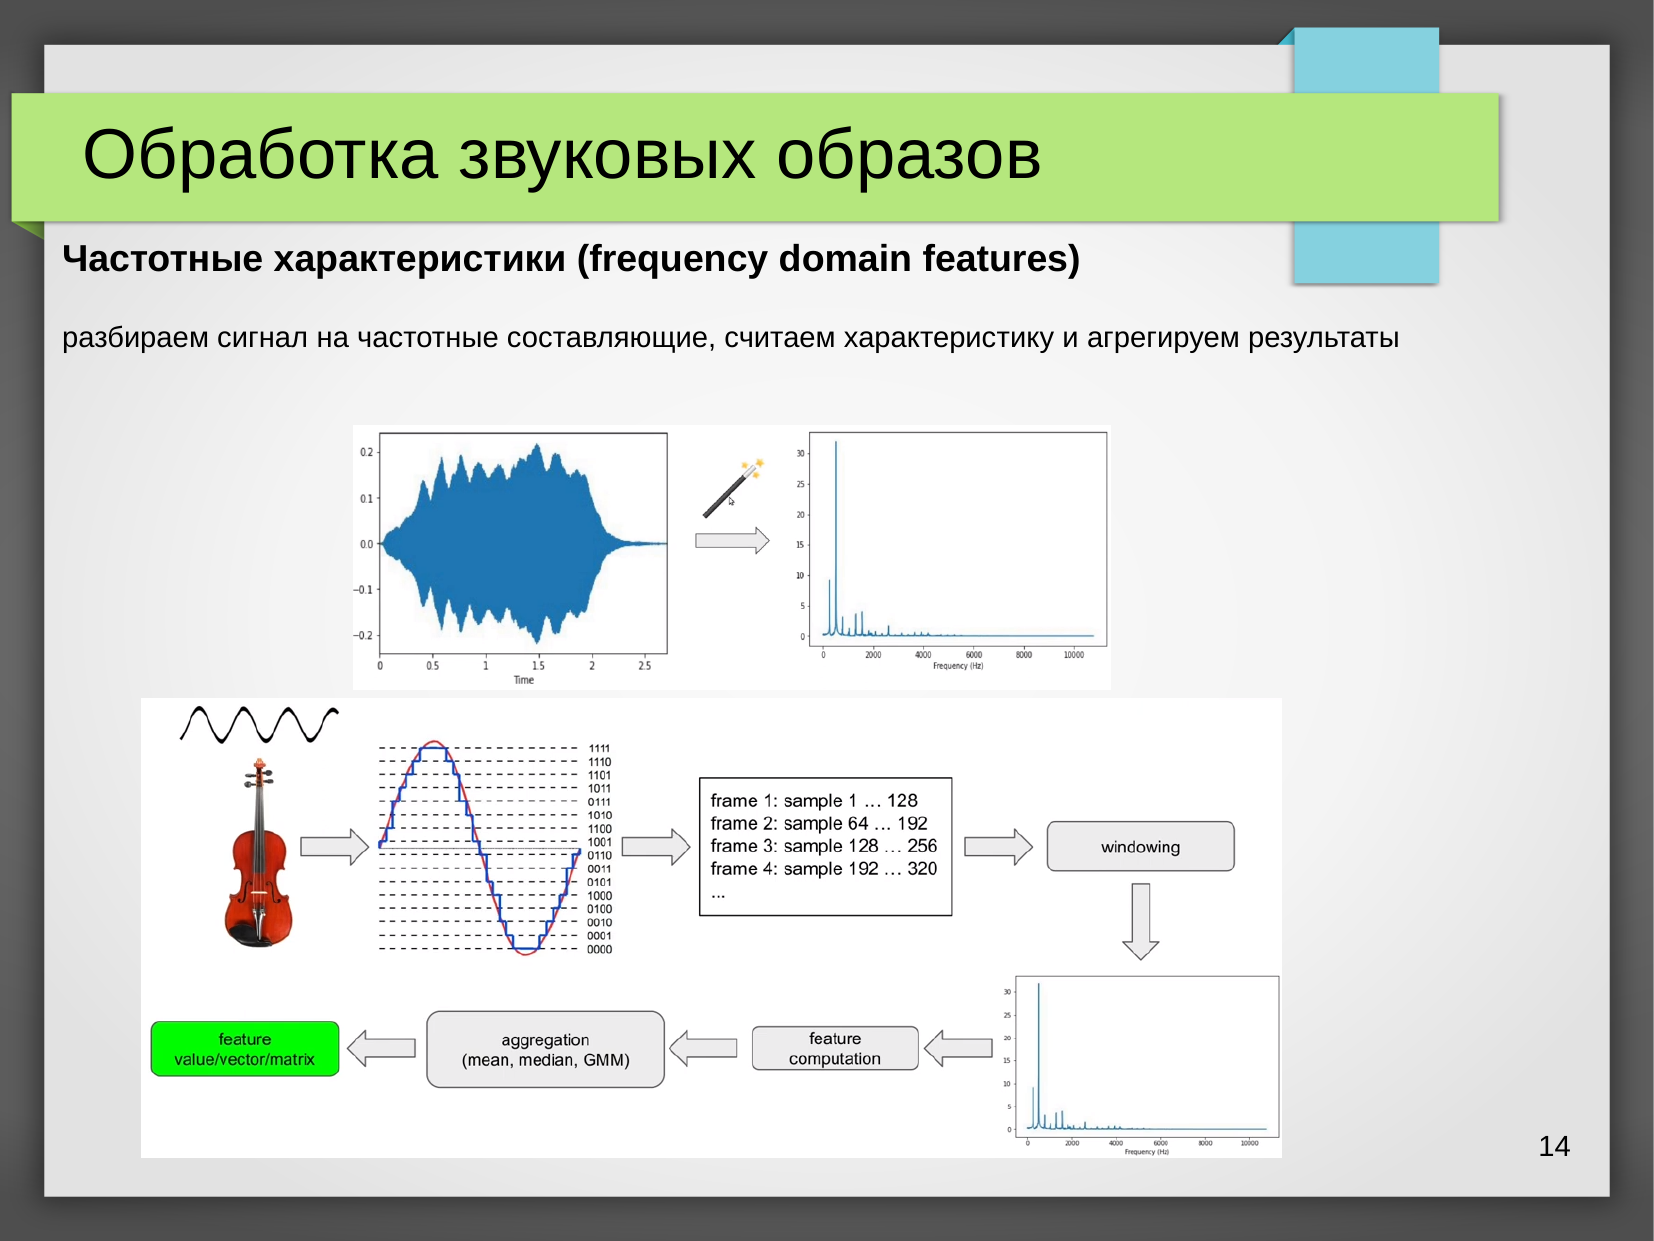

# Обработка звуковых образов
Частотные характеристики (frequency domain features)
разбираем сигнал на частотные составляющие, считаем характеристику и агрегируем результаты
14